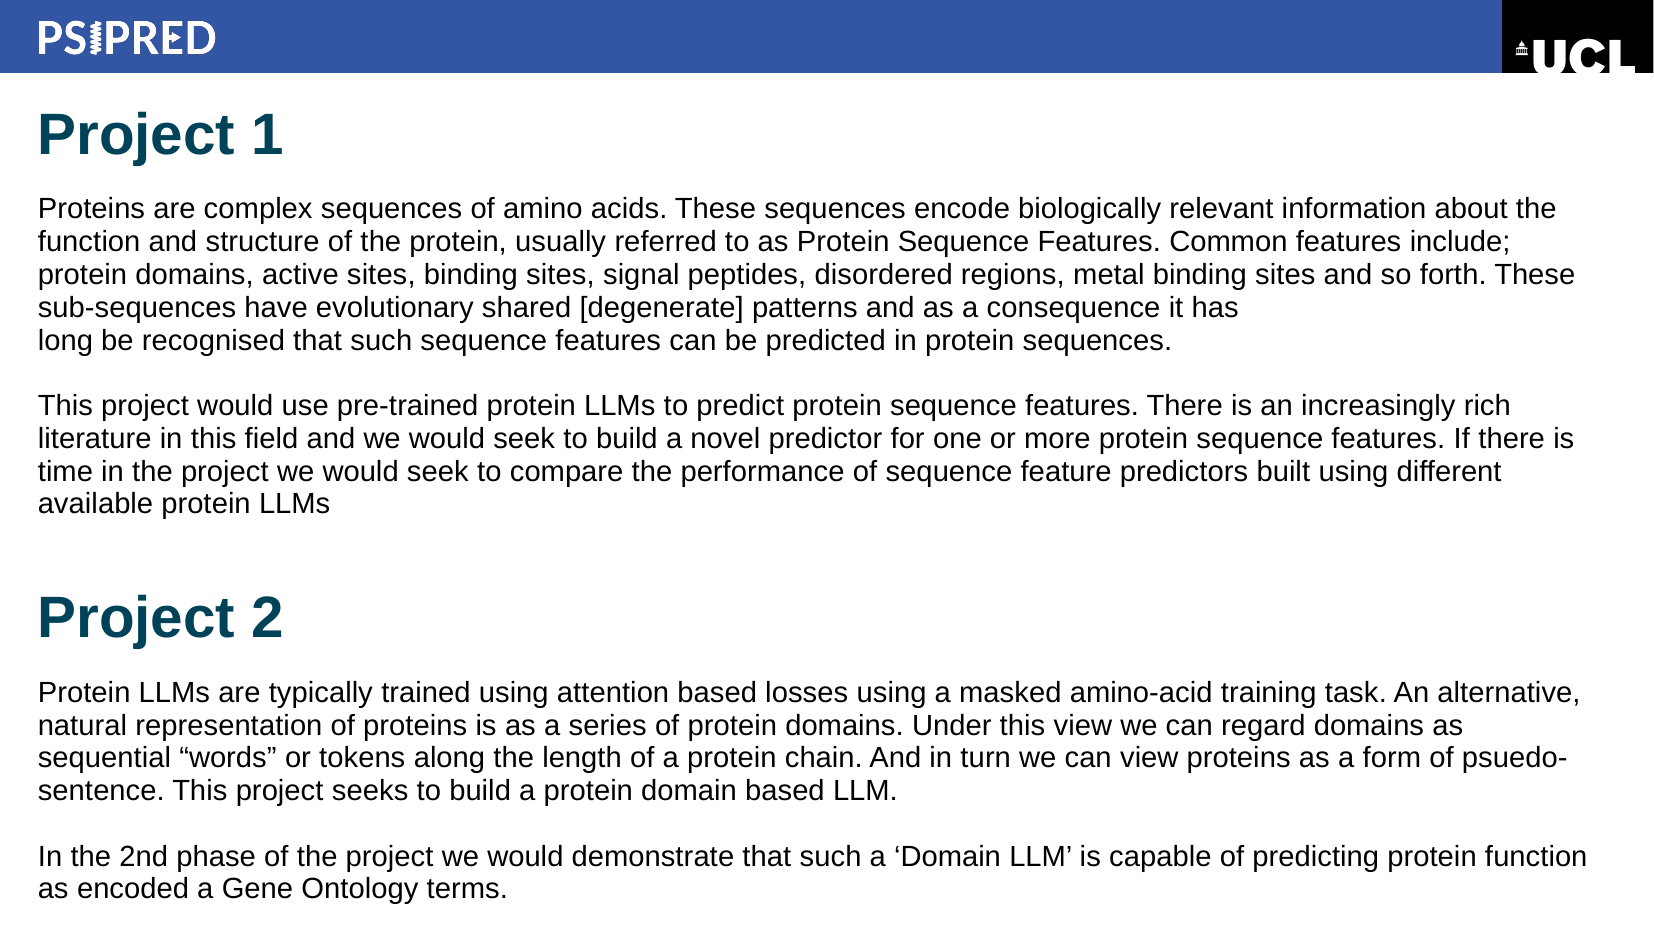

Project 1
Proteins are complex sequences of amino acids. These sequences encode biologically relevant information about the function and structure of the protein, usually referred to as Protein Sequence Features. Common features include; protein domains, active sites, binding sites, signal peptides, disordered regions, metal binding sites and so forth. These sub-sequences have evolutionary shared [degenerate] patterns and as a consequence it has
long be recognised that such sequence features can be predicted in protein sequences.
This project would use pre-trained protein LLMs to predict protein sequence features. There is an increasingly rich literature in this field and we would seek to build a novel predictor for one or more protein sequence features. If there is time in the project we would seek to compare the performance of sequence feature predictors built using different available protein LLMs
Project 2
Protein LLMs are typically trained using attention based losses using a masked amino-acid training task. An alternative, natural representation of proteins is as a series of protein domains. Under this view we can regard domains as sequential “words” or tokens along the length of a protein chain. And in turn we can view proteins as a form of psuedo-sentence. This project seeks to build a protein domain based LLM.
In the 2nd phase of the project we would demonstrate that such a ‘Domain LLM’ is capable of predicting protein function as encoded a Gene Ontology terms.